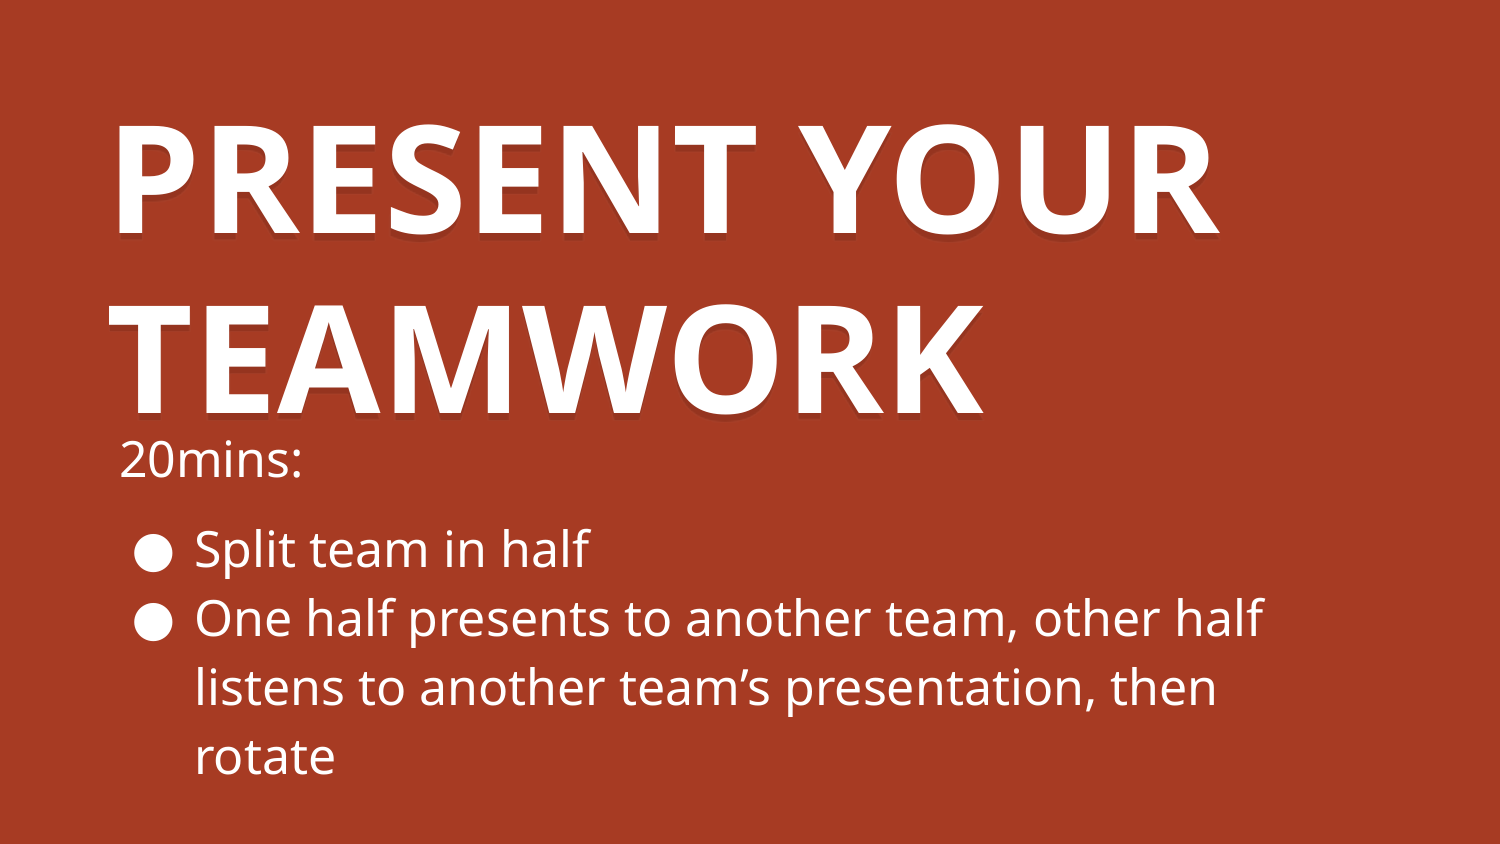

PRESENT YOUR TEAMWORK
20mins:
Split team in half
One half presents to another team, other half listens to another team’s presentation, then rotate